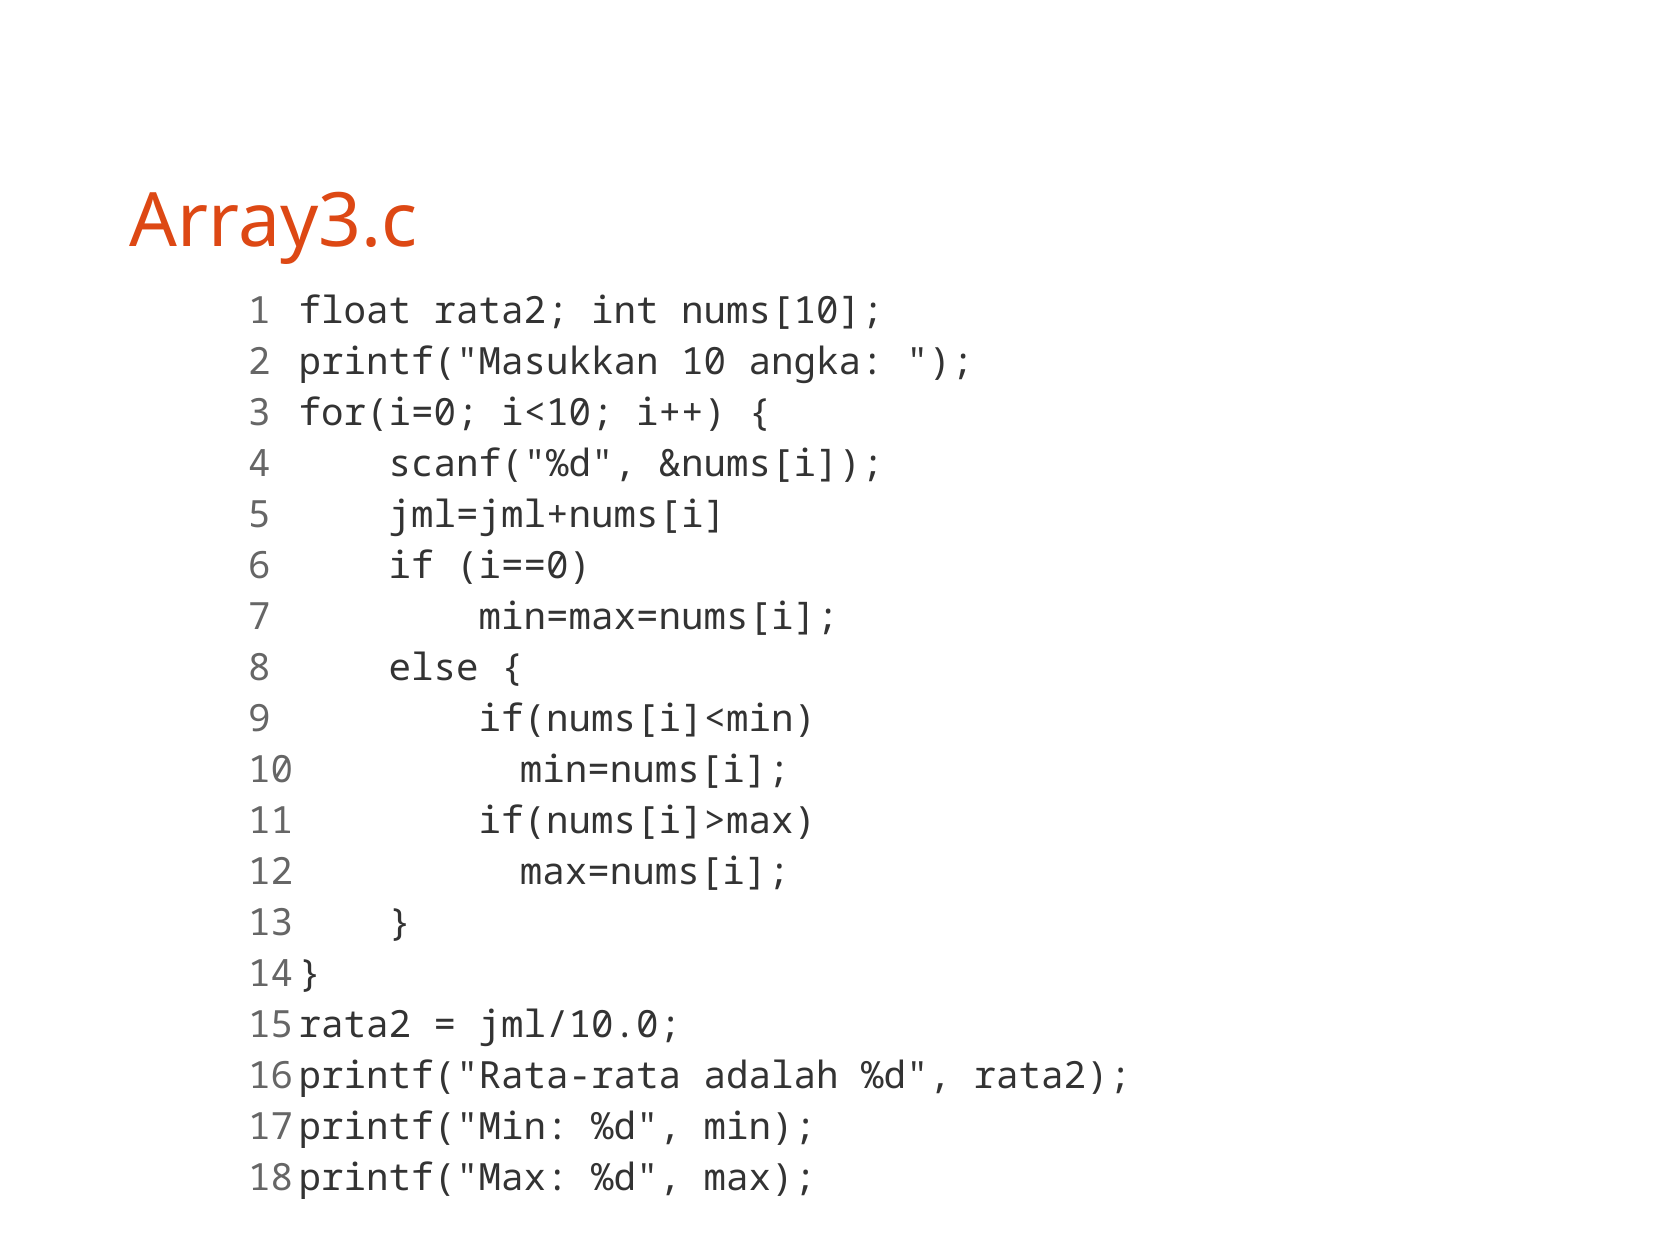

# Array3.c
float rata2; int nums[10];
printf("Masukkan 10 angka: ");
for(i=0; i<10; i++) {
 scanf("%d", &nums[i]);
 jml=jml+nums[i]
 if (i==0)
 min=max=nums[i];
 else {
 if(nums[i]<min)
 	min=nums[i];
 if(nums[i]>max)
 	max=nums[i];
 }
}
rata2 = jml/10.0;
printf("Rata-rata adalah %d", rata2);
printf("Min: %d", min);
printf("Max: %d", max);